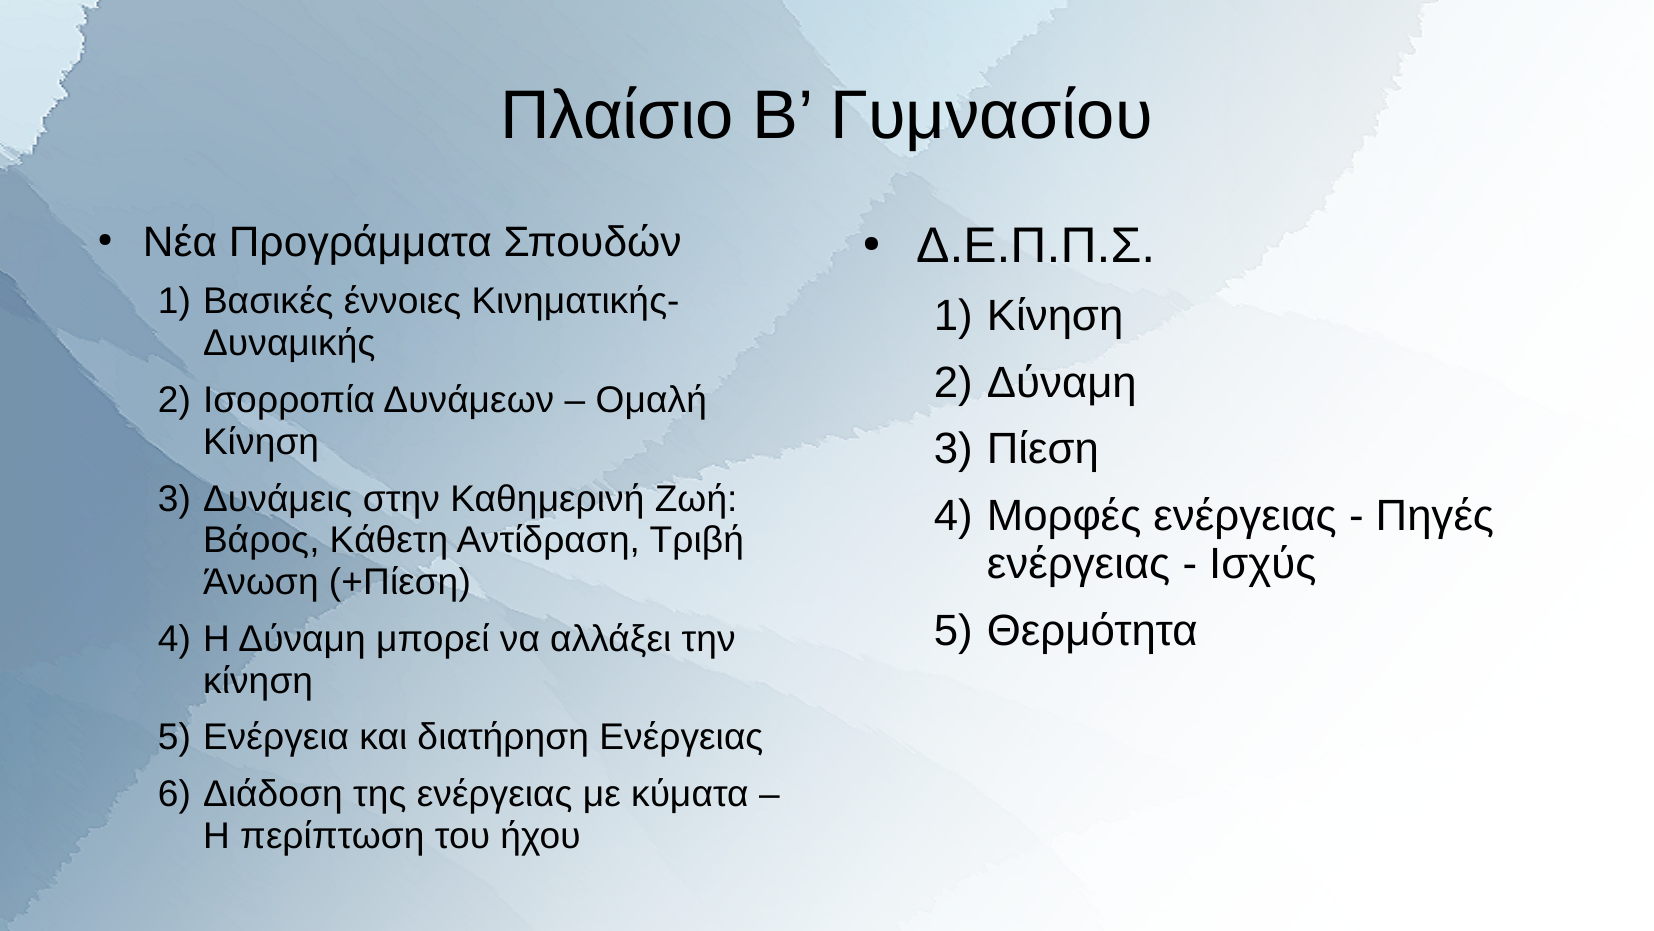

# Πλαίσιο Β’ Γυμνασίου
Νέα Προγράμματα Σπουδών
Βασικές έννοιες Κινηματικής-Δυναμικής
Ισορροπία Δυνάμεων – Ομαλή Κίνηση
Δυνάμεις στην Καθημερινή Ζωή: Βάρος, Κάθετη Αντίδραση, Τριβή Άνωση (+Πίεση)
Η Δύναμη μπορεί να αλλάξει την κίνηση
Ενέργεια και διατήρηση Ενέργειας
Διάδοση της ενέργειας με κύματα – Η περίπτωση του ήχου
Δ.Ε.Π.Π.Σ.
Κίνηση
Δύναμη
Πίεση
Μορφές ενέργειας - Πηγές ενέργειας - Ισχύς
Θερμότητα